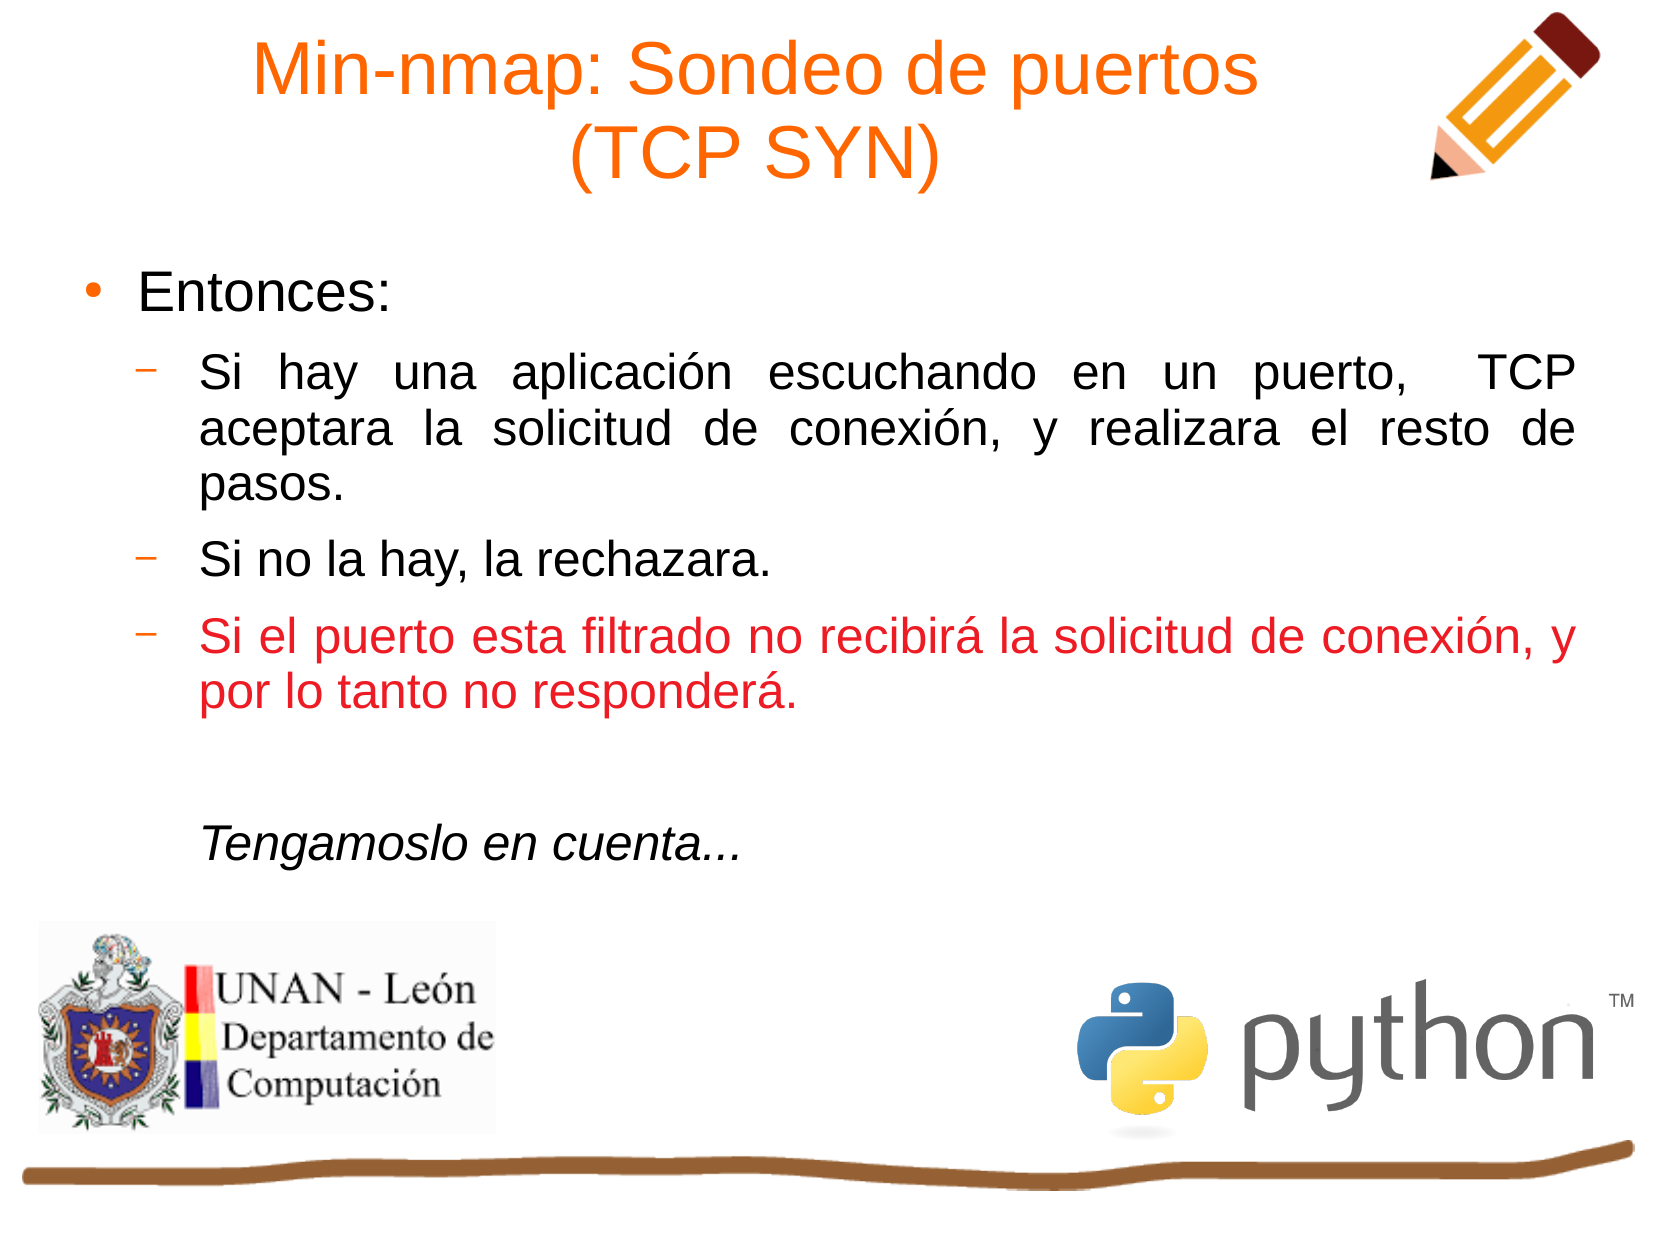

# Min-nmap: Sondeo de puertos (TCP SYN)
Entonces:
Si hay una aplicación escuchando en un puerto, TCP aceptara la solicitud de conexión, y realizara el resto de pasos.
Si no la hay, la rechazara.
Si el puerto esta filtrado no recibirá la solicitud de conexión, y por lo tanto no responderá.
Tengamoslo en cuenta...